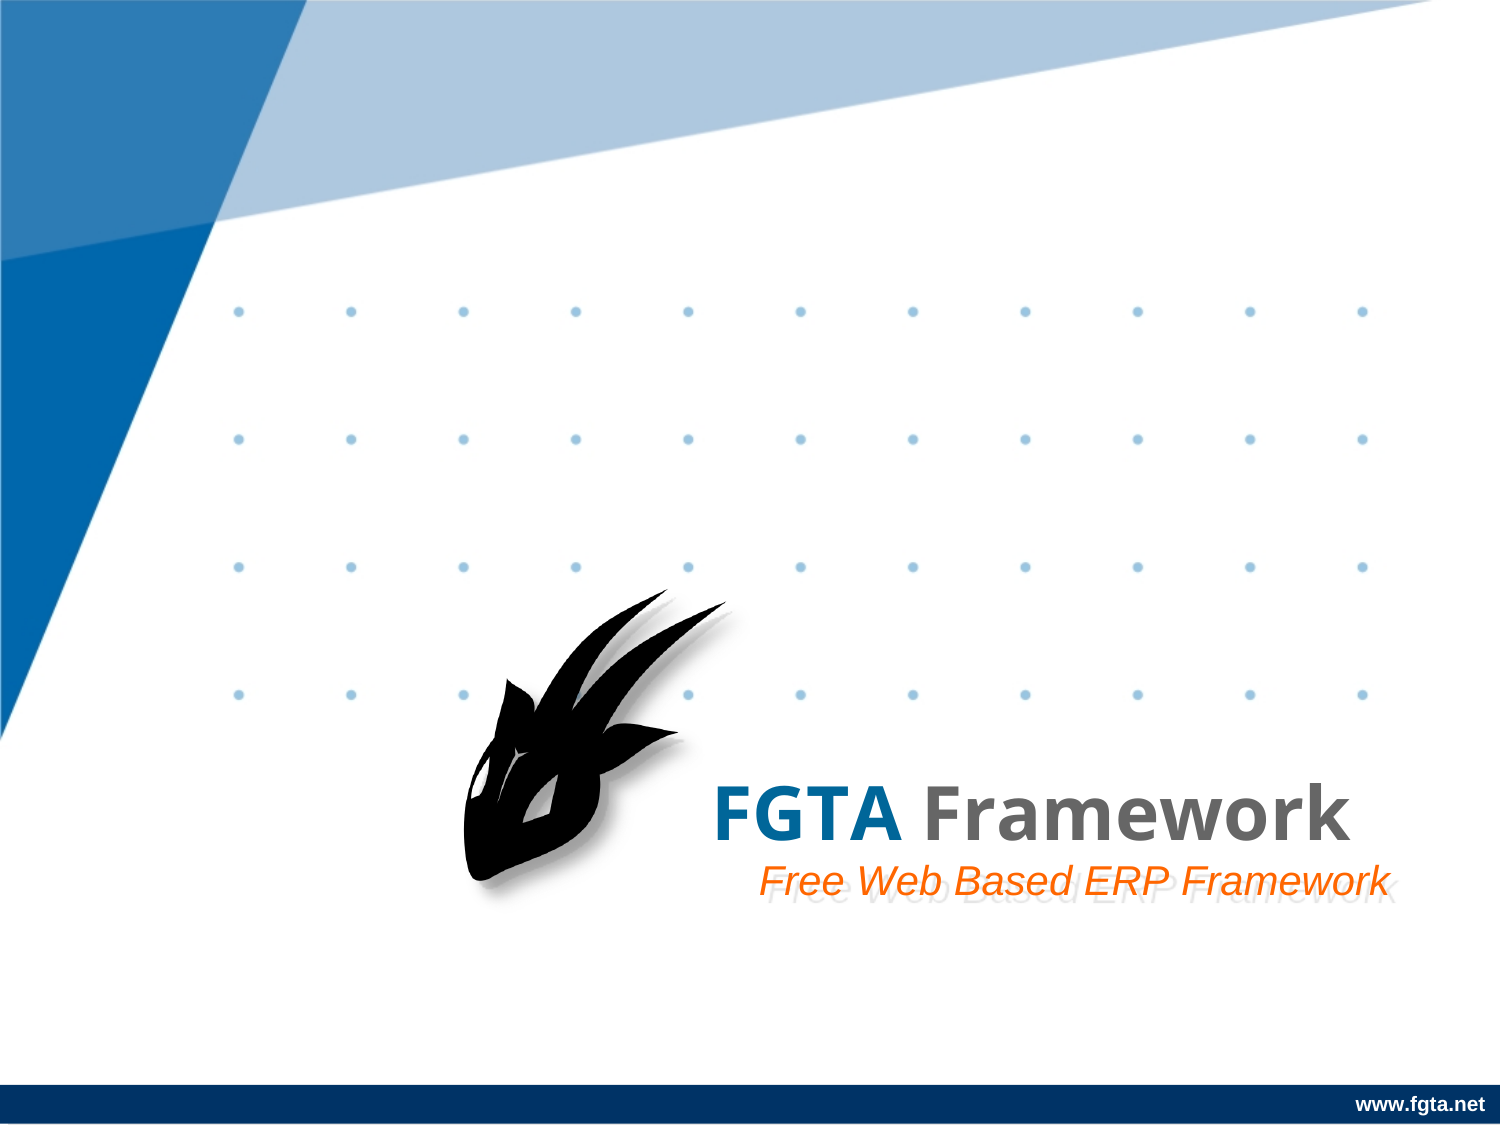

# FGTA Framework
Free Web Based ERP Framework